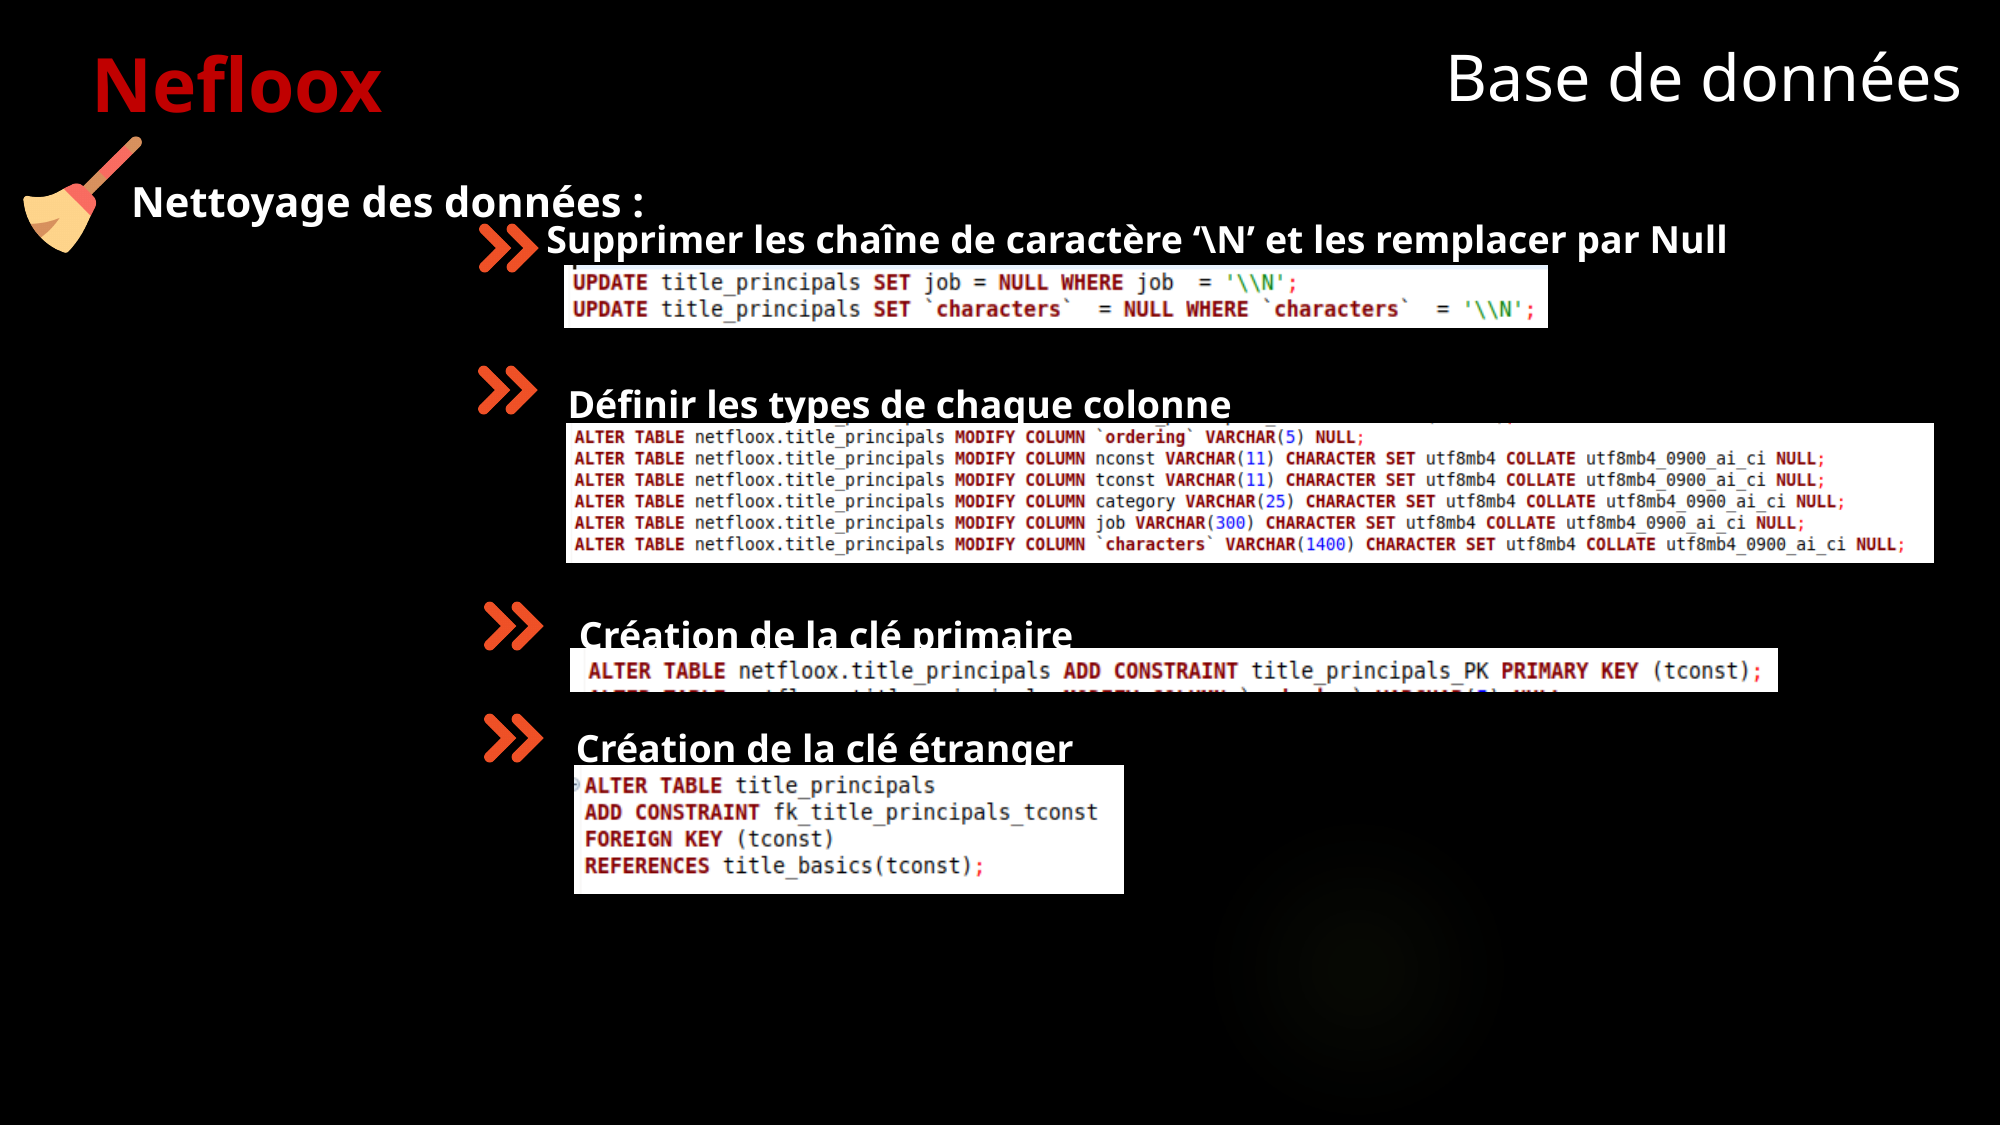

Nefloox
Base de données
Nettoyage des données :
Supprimer les chaîne de caractère ‘\N’ et les remplacer par Null
Définir les types de chaque colonne
Création de la clé primaire
Création de la clé étranger